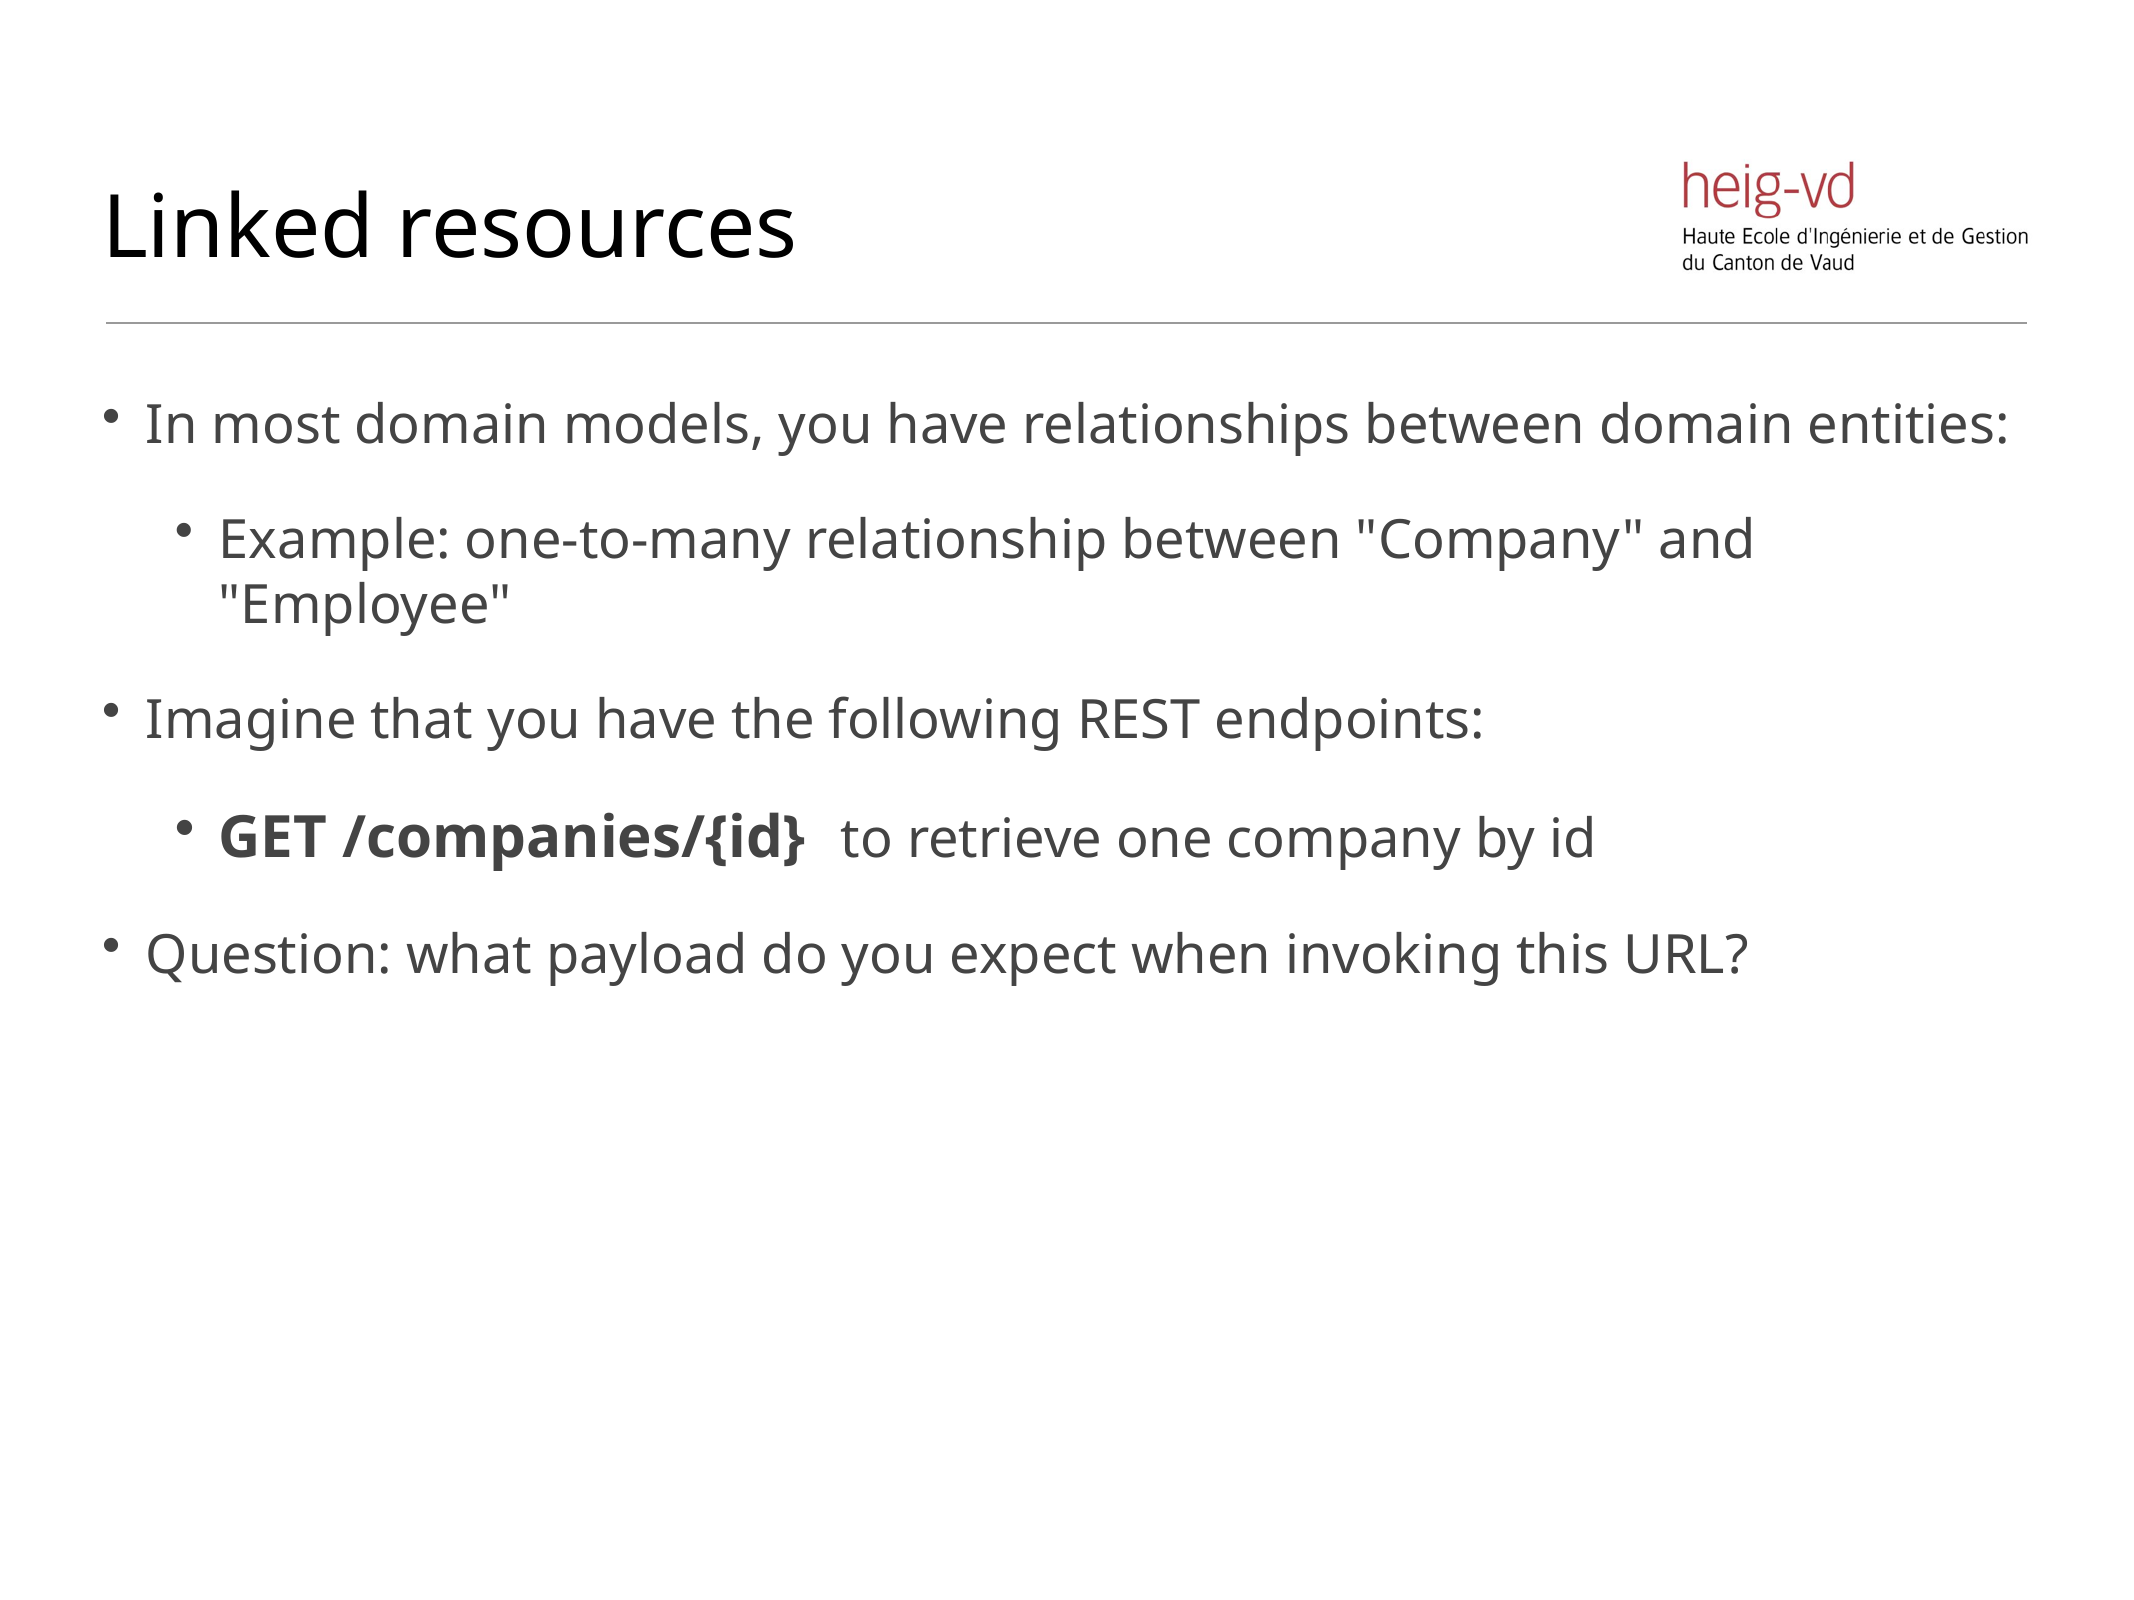

# Linked resources
In most domain models, you have relationships between domain entities:
Example: one-to-many relationship between "Company" and "Employee"
Imagine that you have the following REST endpoints:
GET /companies/{id} to retrieve one company by id
Question: what payload do you expect when invoking this URL?